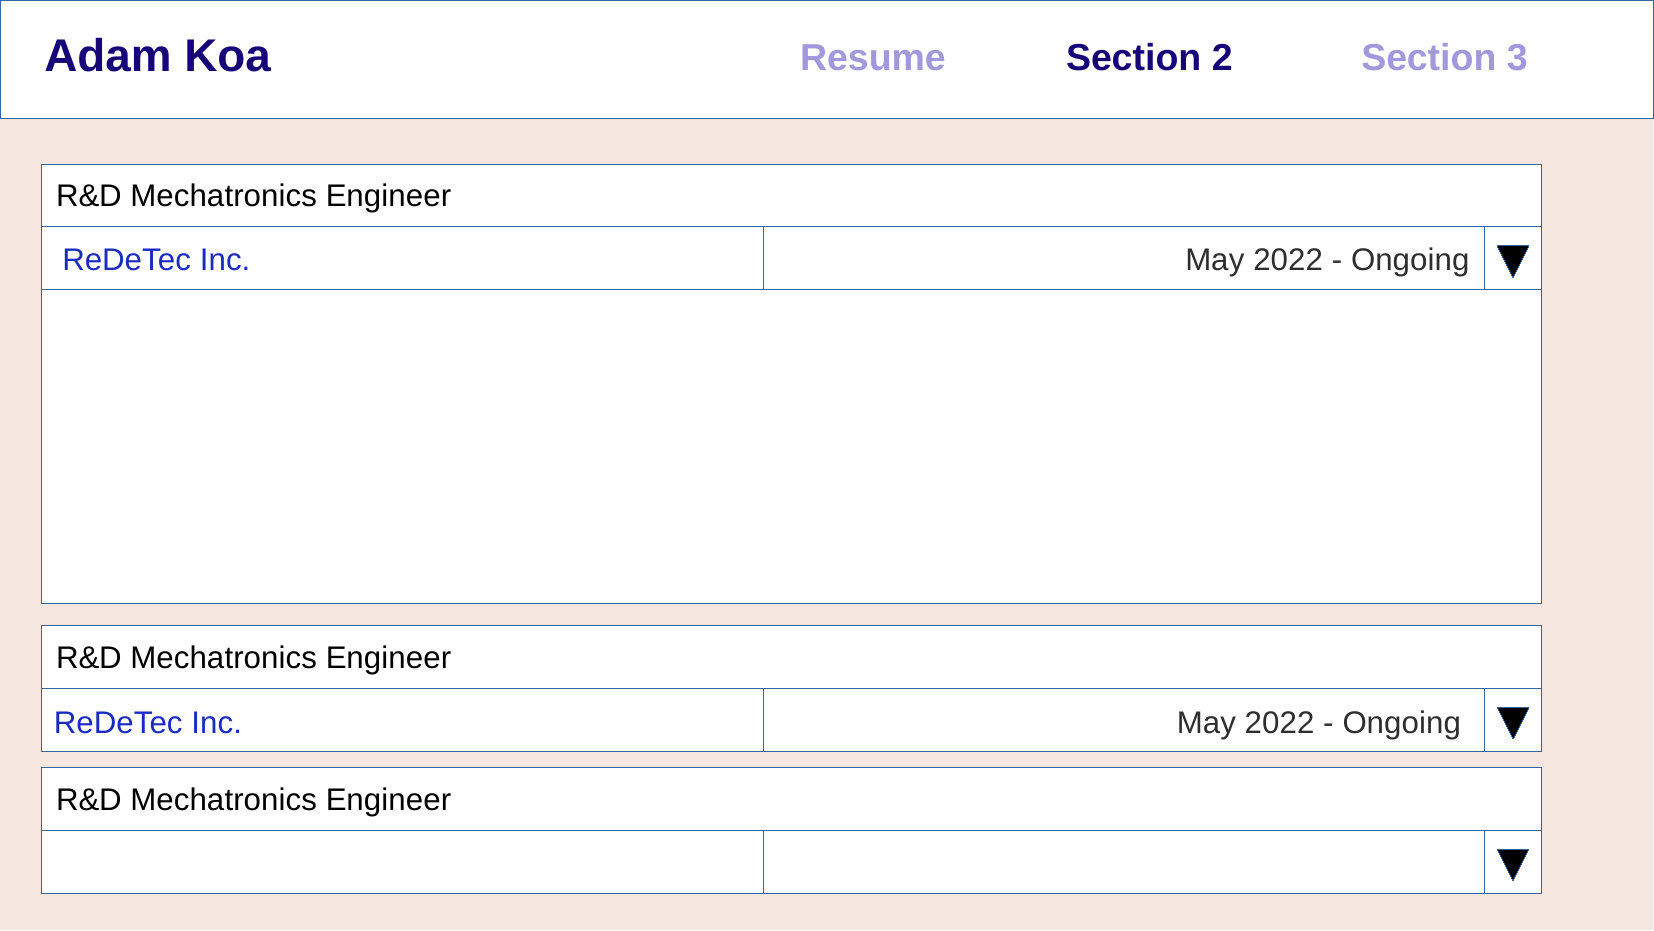

Adam Koa
Resume
Section 2
Section 3
R&D Mechatronics Engineer
ReDeTec Inc.
May 2022 - Ongoing
R&D Mechatronics Engineer
ReDeTec Inc.
May 2022 - Ongoing
R&D Mechatronics Engineer